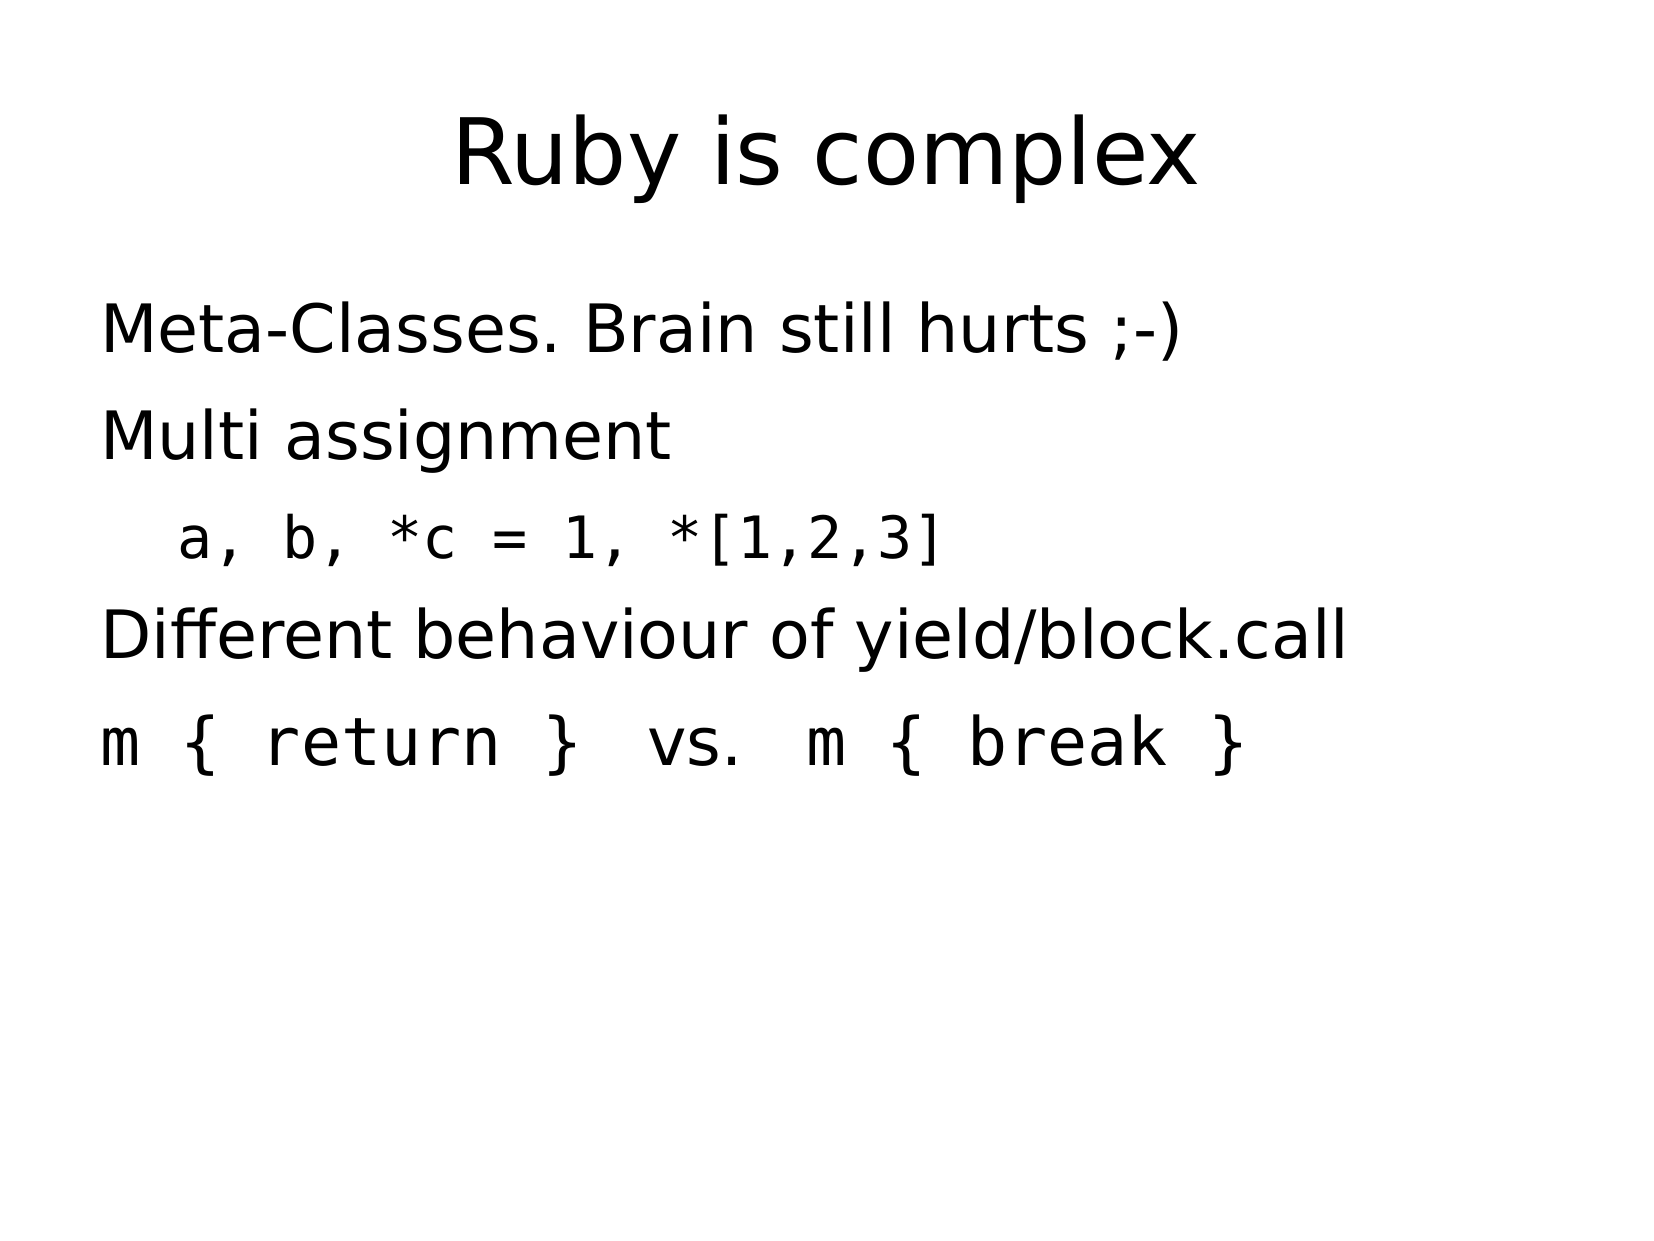

# Ruby is complex
Meta-Classes. Brain still hurts ;-)
Multi assignment
a, b, *c = 1, *[1,2,3]
Different behaviour of yield/block.call
m { return } vs. m { break }